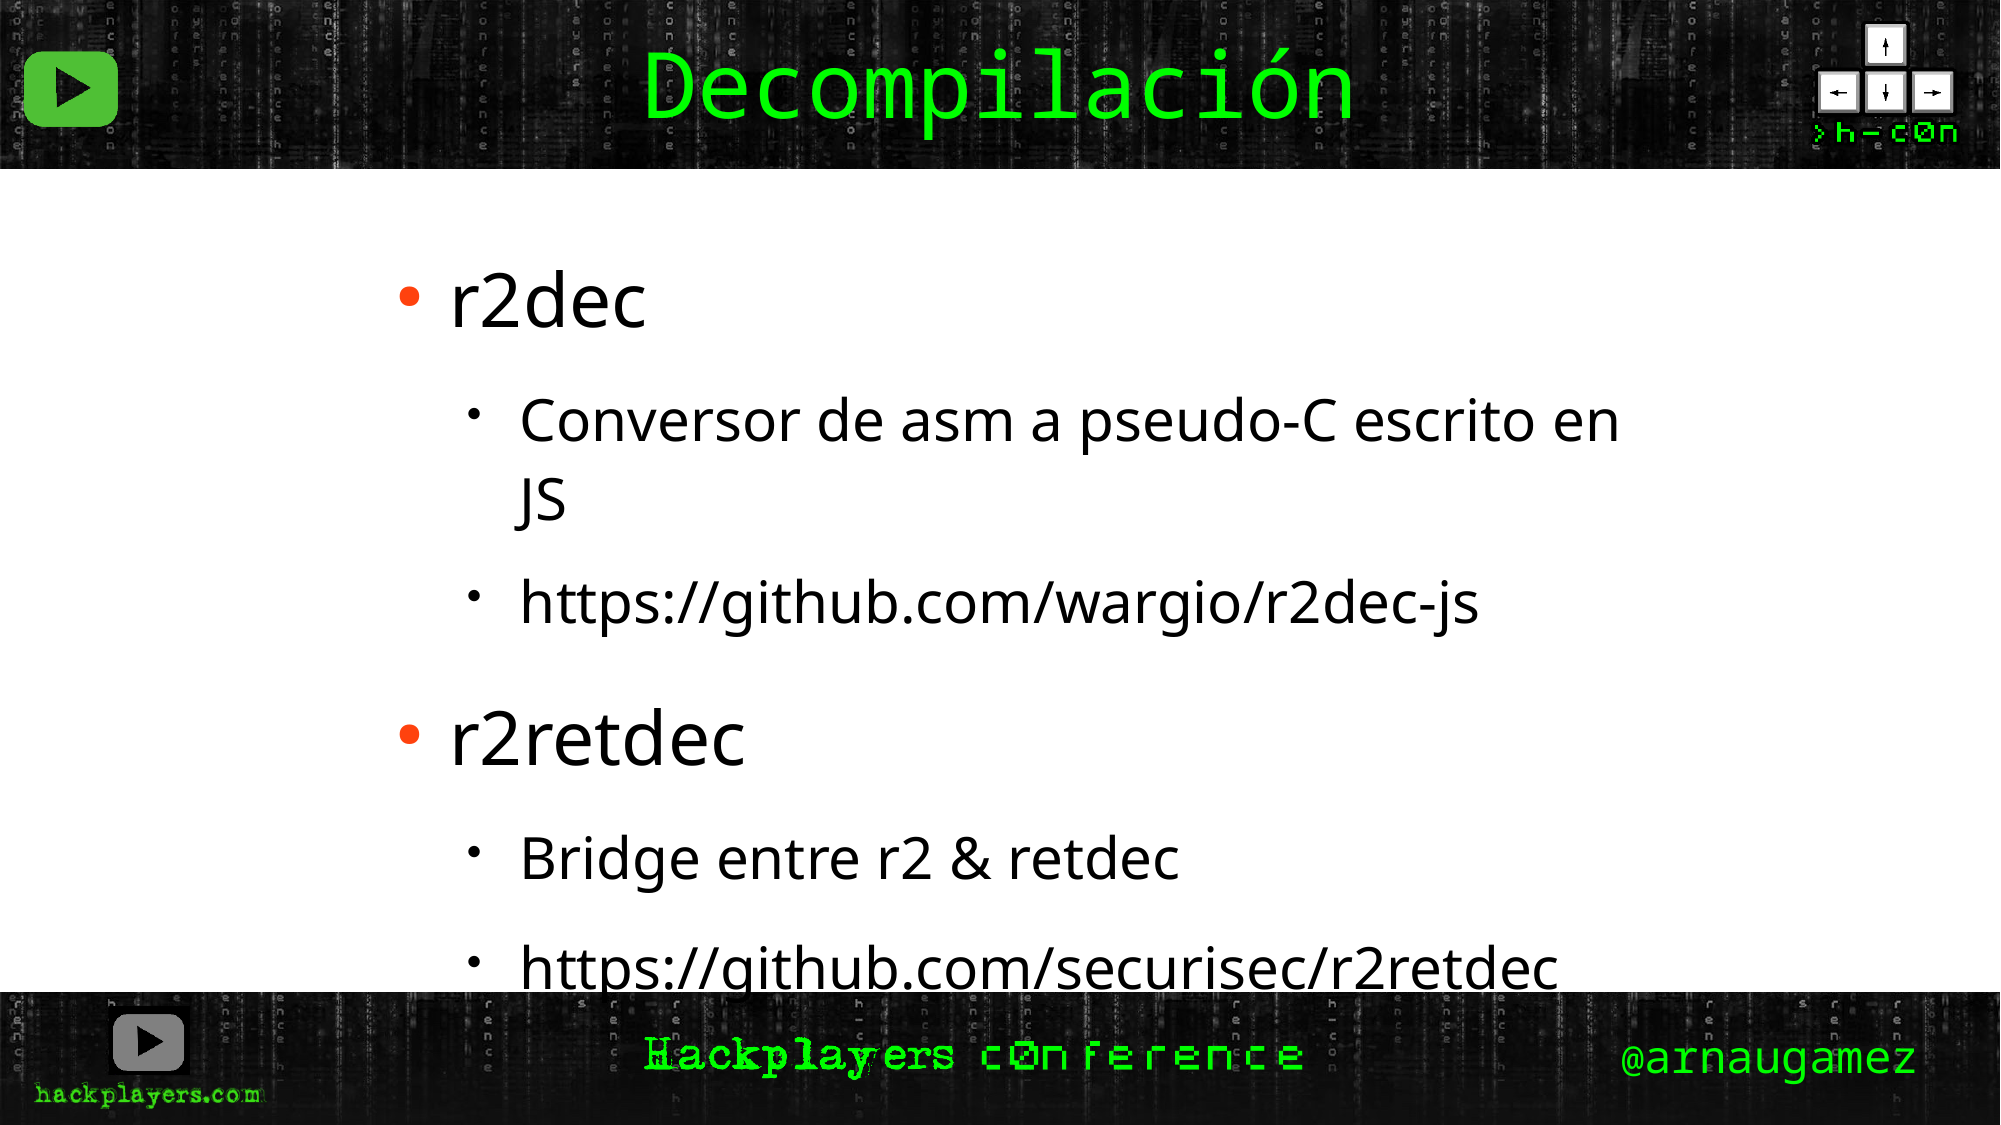

# Decompilación
r2dec
Conversor de asm a pseudo-C escrito en JS
https://github.com/wargio/r2dec-js
r2retdec
Bridge entre r2 & retdec
https://github.com/securisec/r2retdec